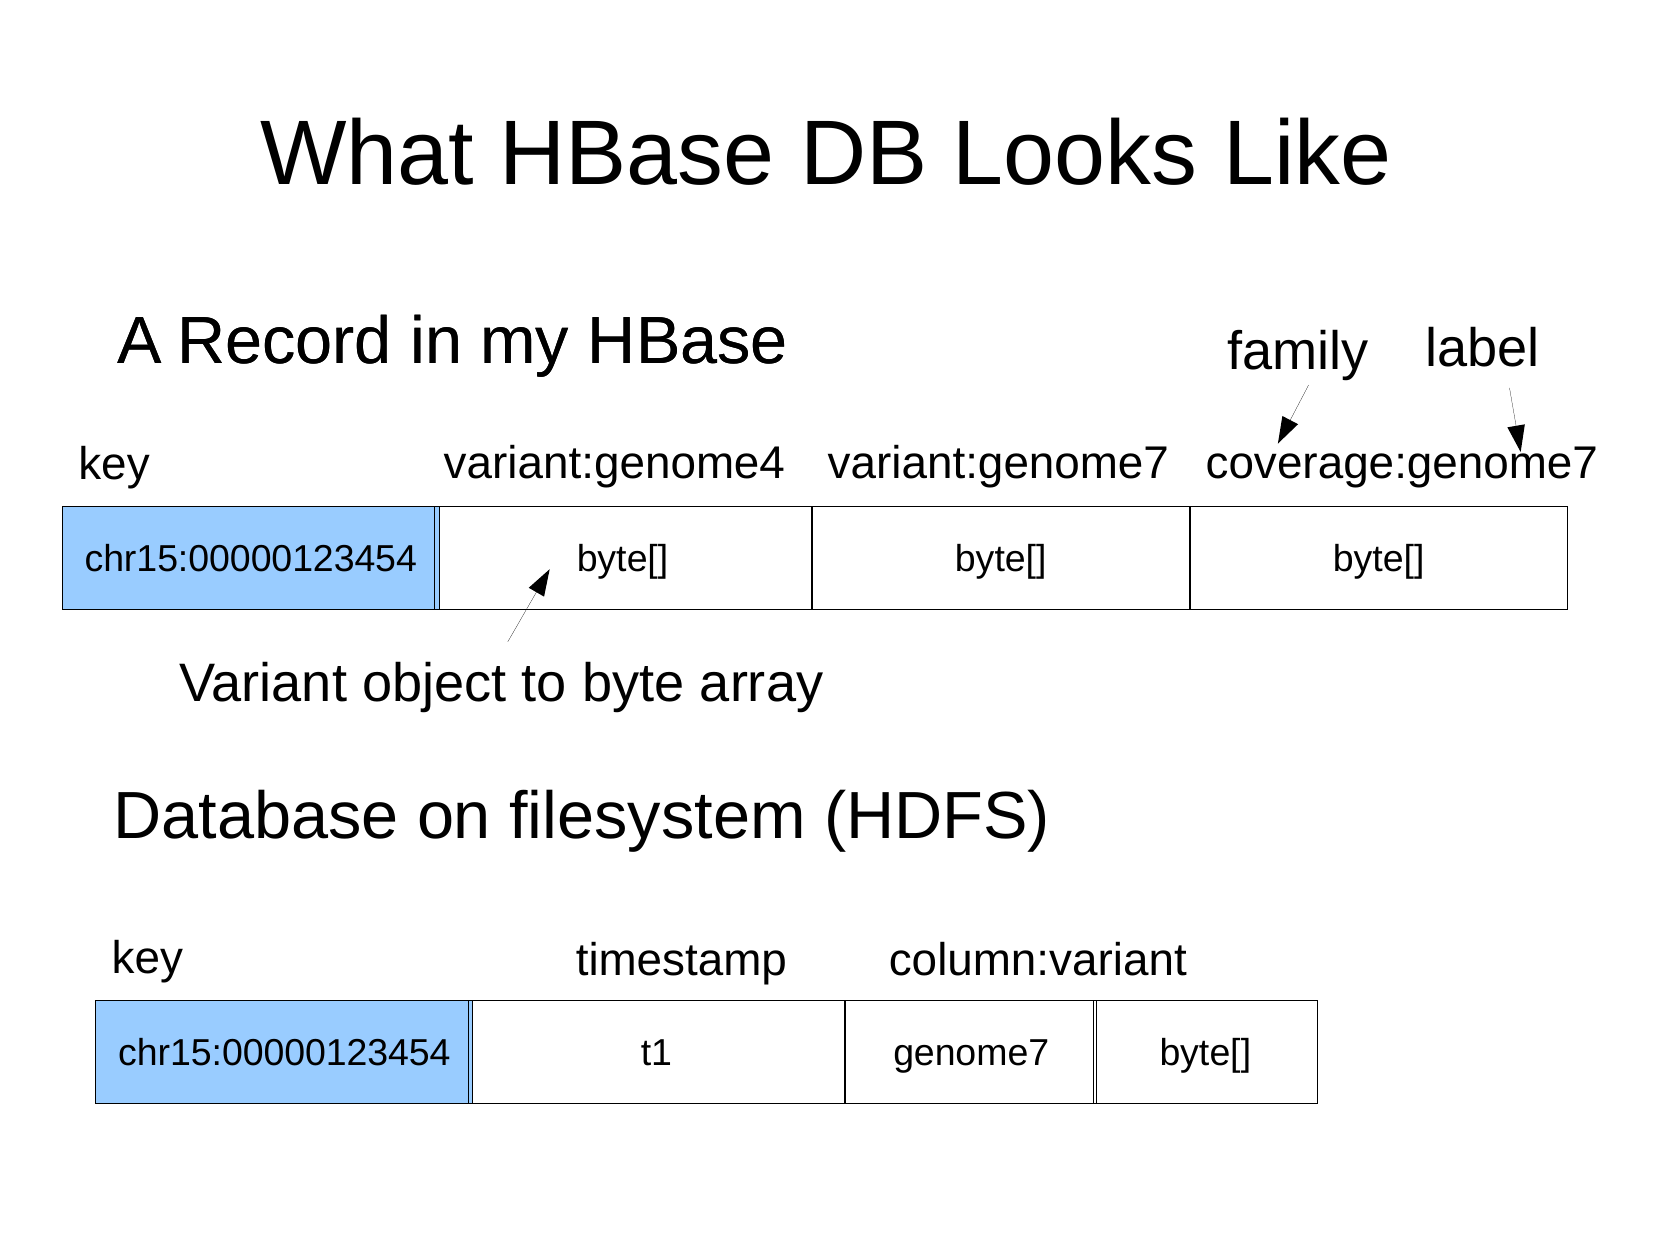

# What HBase DB Looks Like
A Record in my HBase
A Record in my HBase
label
family
variant:genome4
variant:genome7
coverage:genome7
key
chr15:00000123454
byte[]
byte[]
byte[]
Variant object to byte array
Database on filesystem (HDFS)
key
timestamp
column:variant
chr15:00000123454
t1
genome7
byte[]